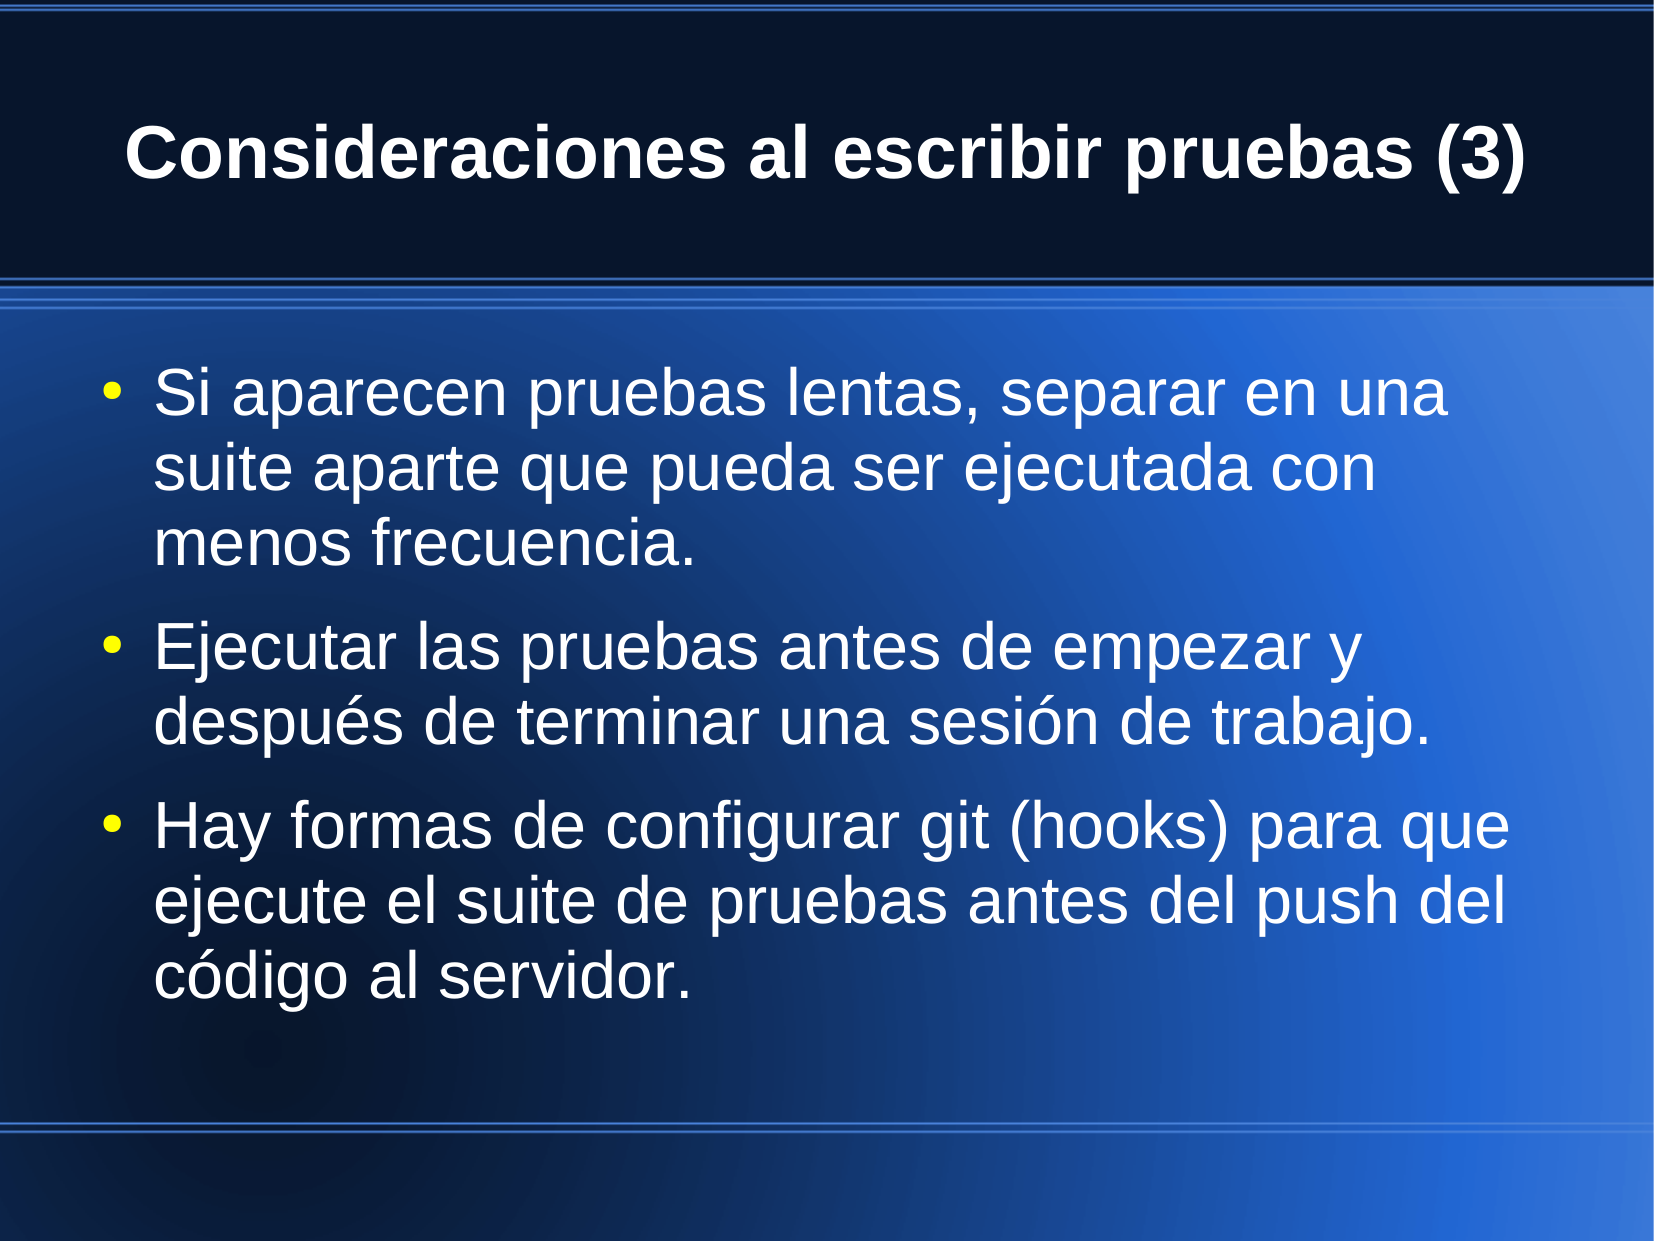

# Consideraciones al escribir pruebas (3)
Si aparecen pruebas lentas, separar en una suite aparte que pueda ser ejecutada con menos frecuencia.
Ejecutar las pruebas antes de empezar y después de terminar una sesión de trabajo.
Hay formas de configurar git (hooks) para que ejecute el suite de pruebas antes del push del código al servidor.